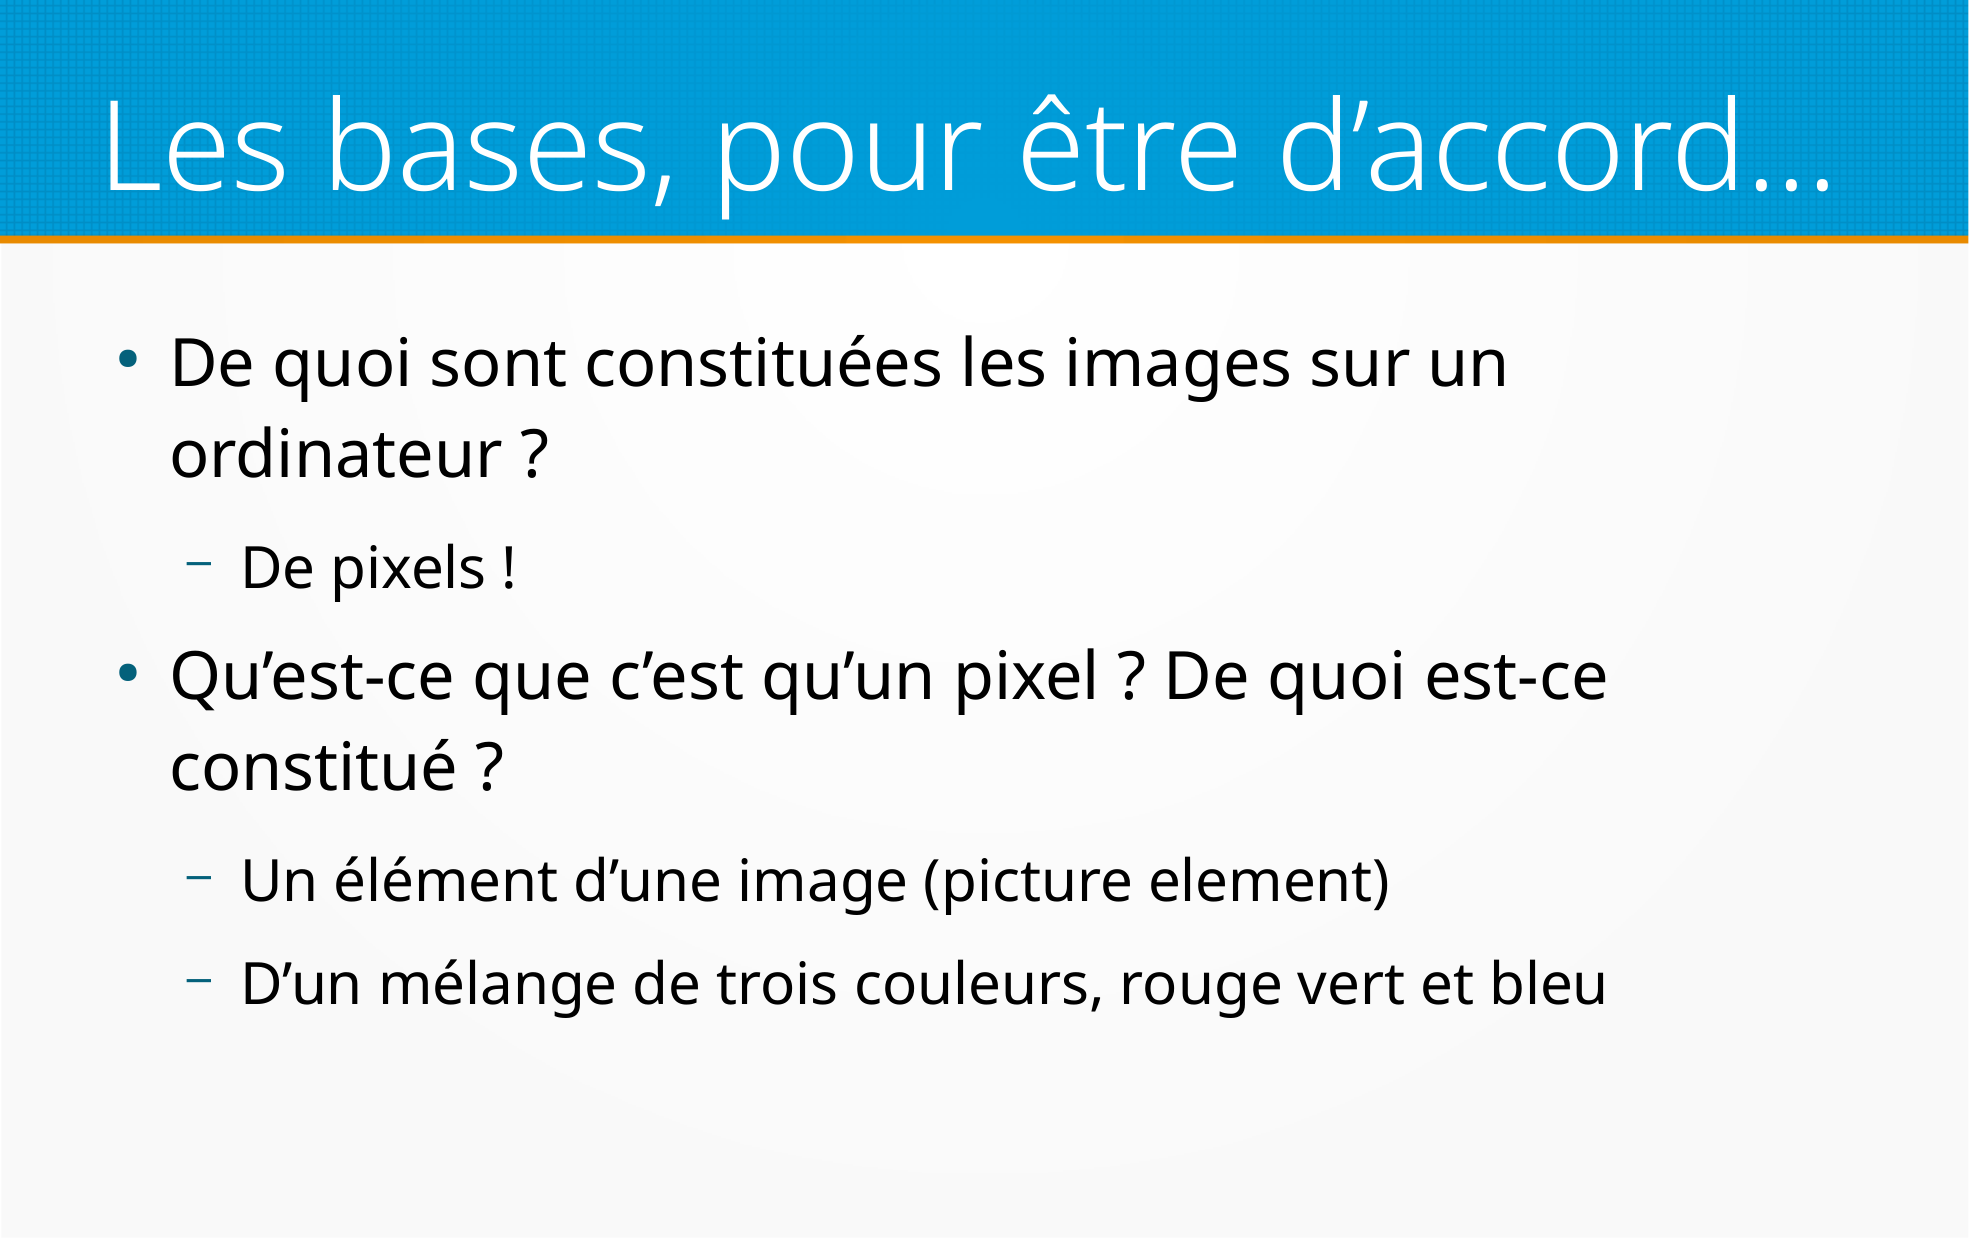

# Les bases, pour être d’accord...
De quoi sont constituées les images sur un ordinateur ?
De pixels !
Qu’est-ce que c’est qu’un pixel ? De quoi est-ce constitué ?
Un élément d’une image (picture element)
D’un mélange de trois couleurs, rouge vert et bleu